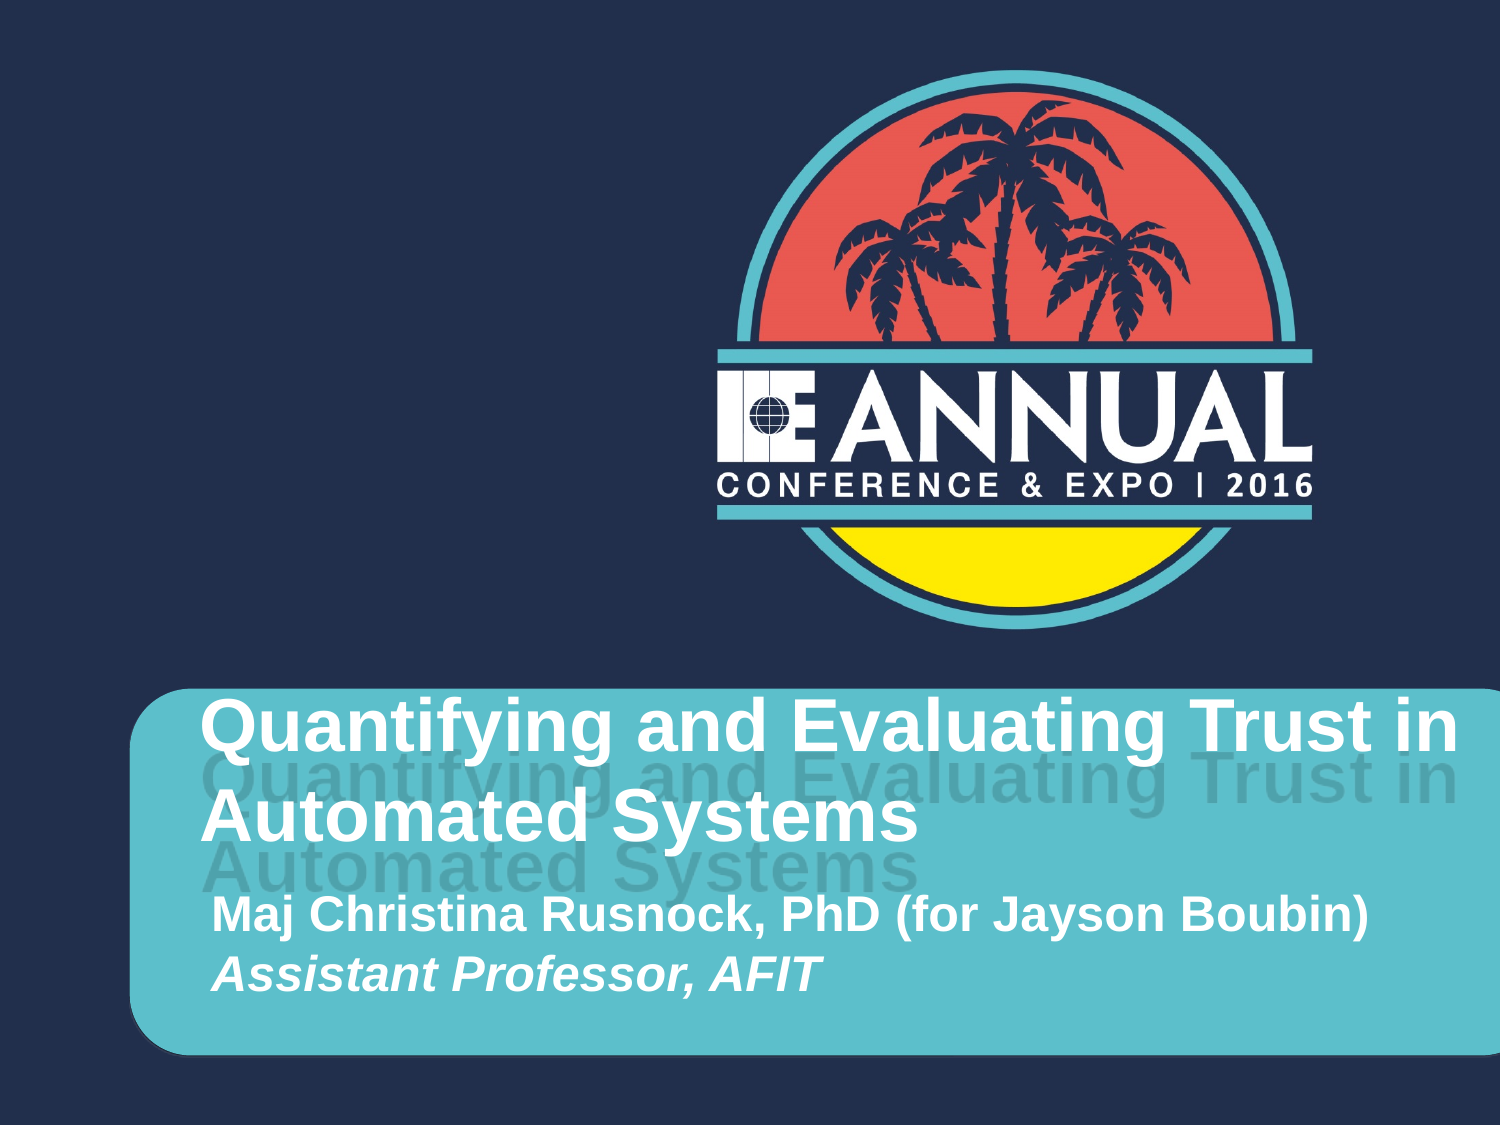

# Quantifying and Evaluating Trust in Automated Systems
Maj Christina Rusnock, PhD (for Jayson Boubin)
Assistant Professor, AFIT